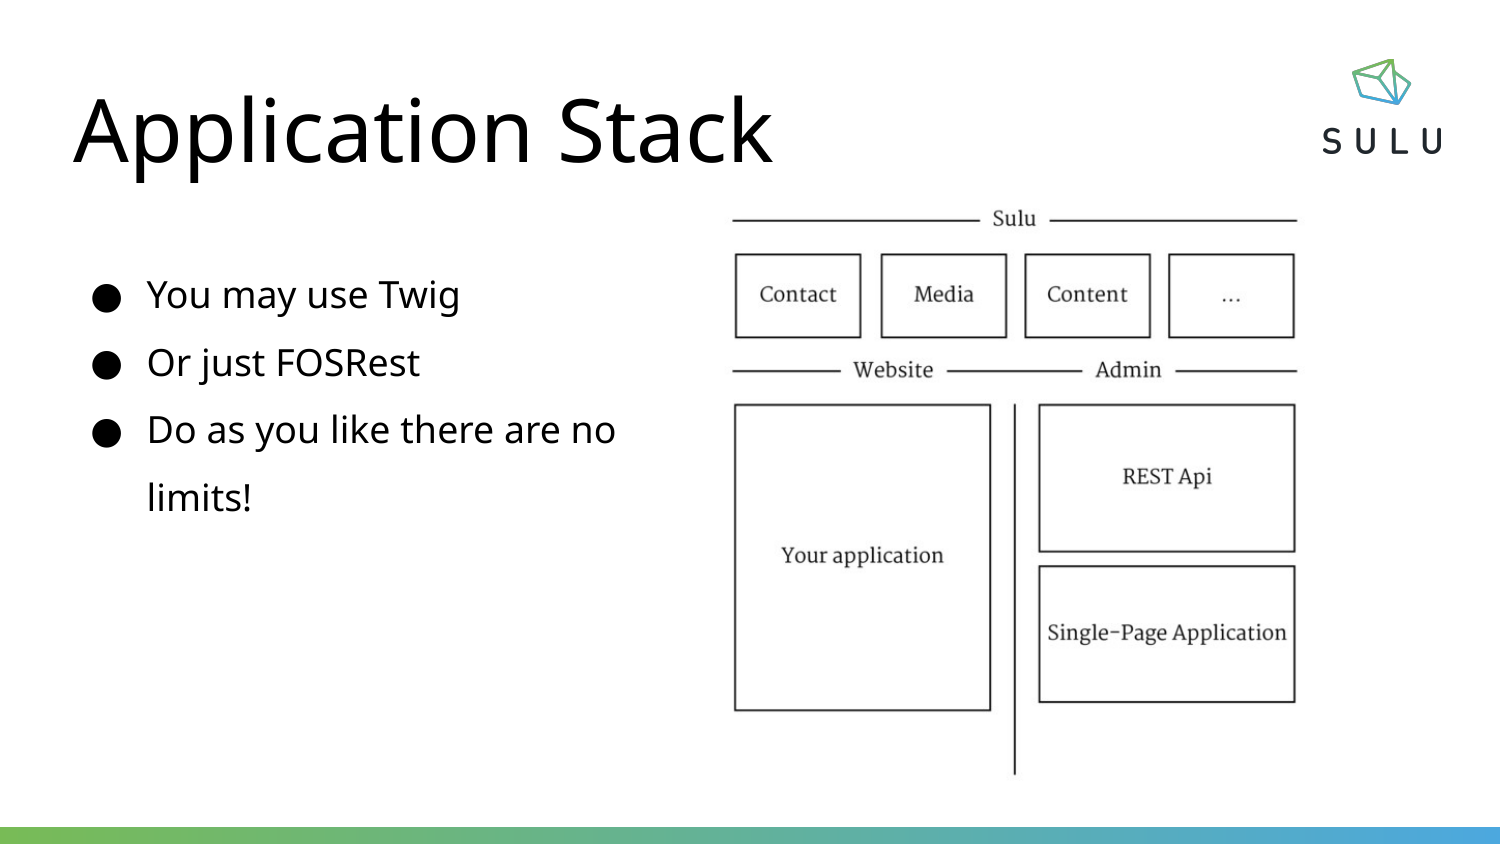

# Application Stack
You may use Twig
Or just FOSRest
Do as you like there are no limits!